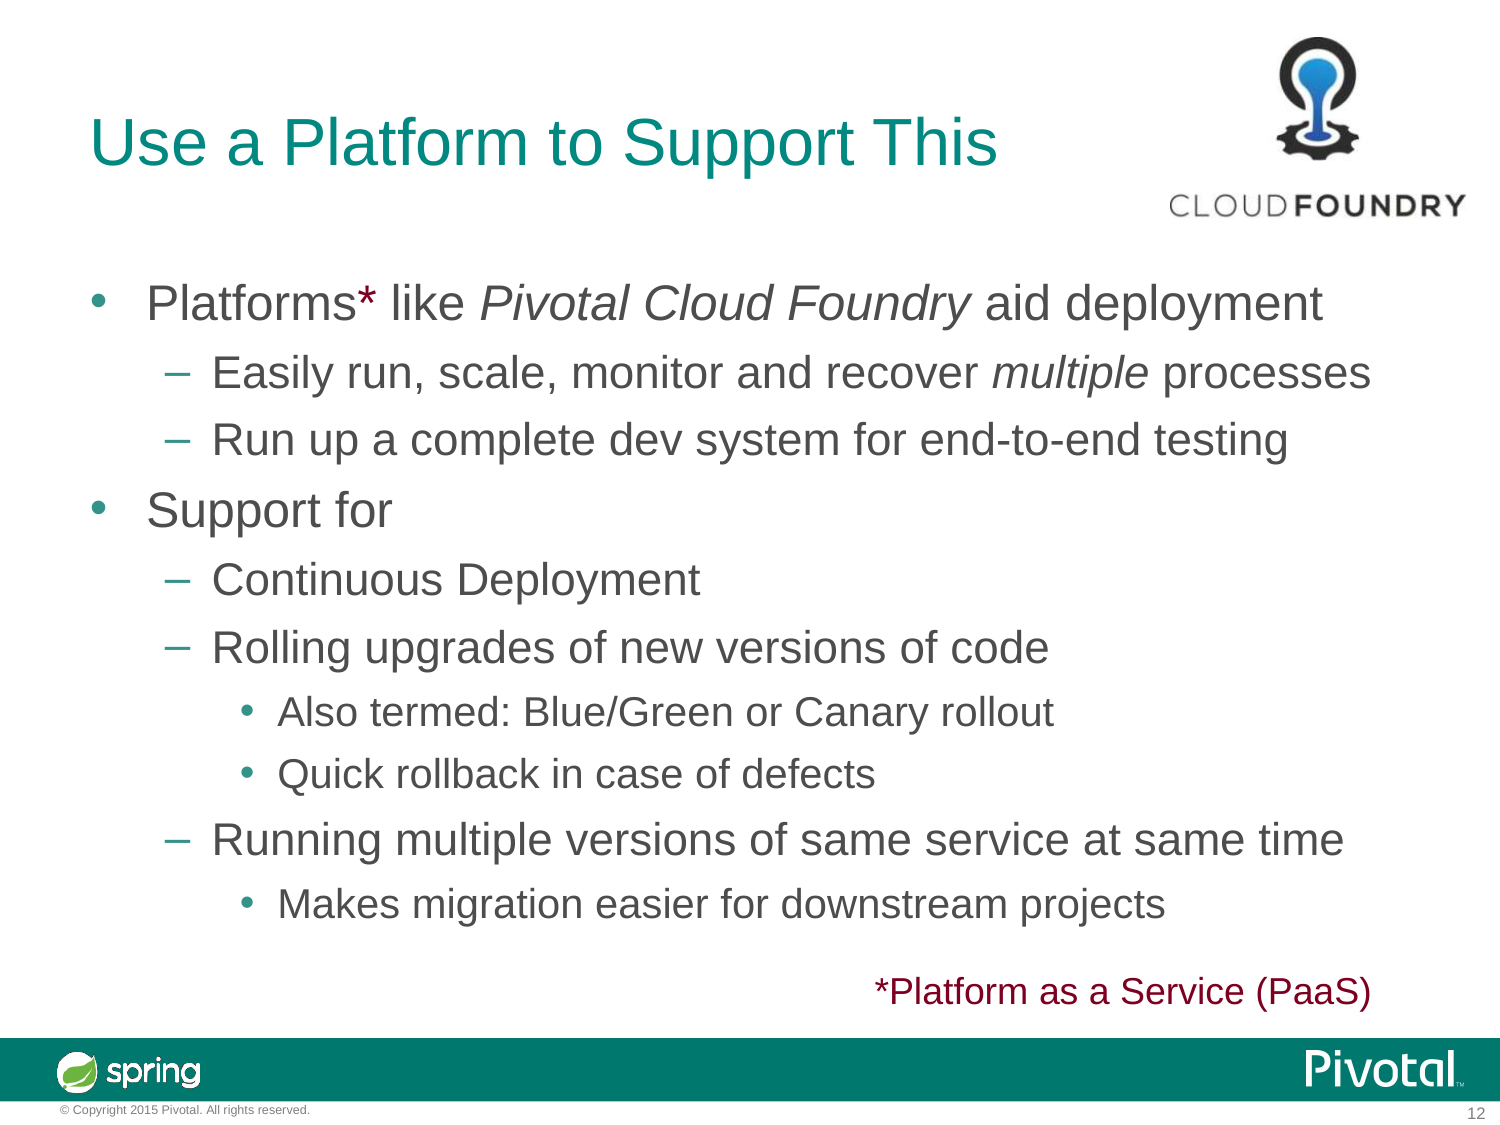

# Use a Platform to Support This
Platforms* like Pivotal Cloud Foundry aid deployment
Easily run, scale, monitor and recover multiple processes
Run up a complete dev system for end-to-end testing
Support for
Continuous Deployment
Rolling upgrades of new versions of code
Also termed: Blue/Green or Canary rollout
Quick rollback in case of defects
Running multiple versions of same service at same time
Makes migration easier for downstream projects
*Platform as a Service (PaaS)